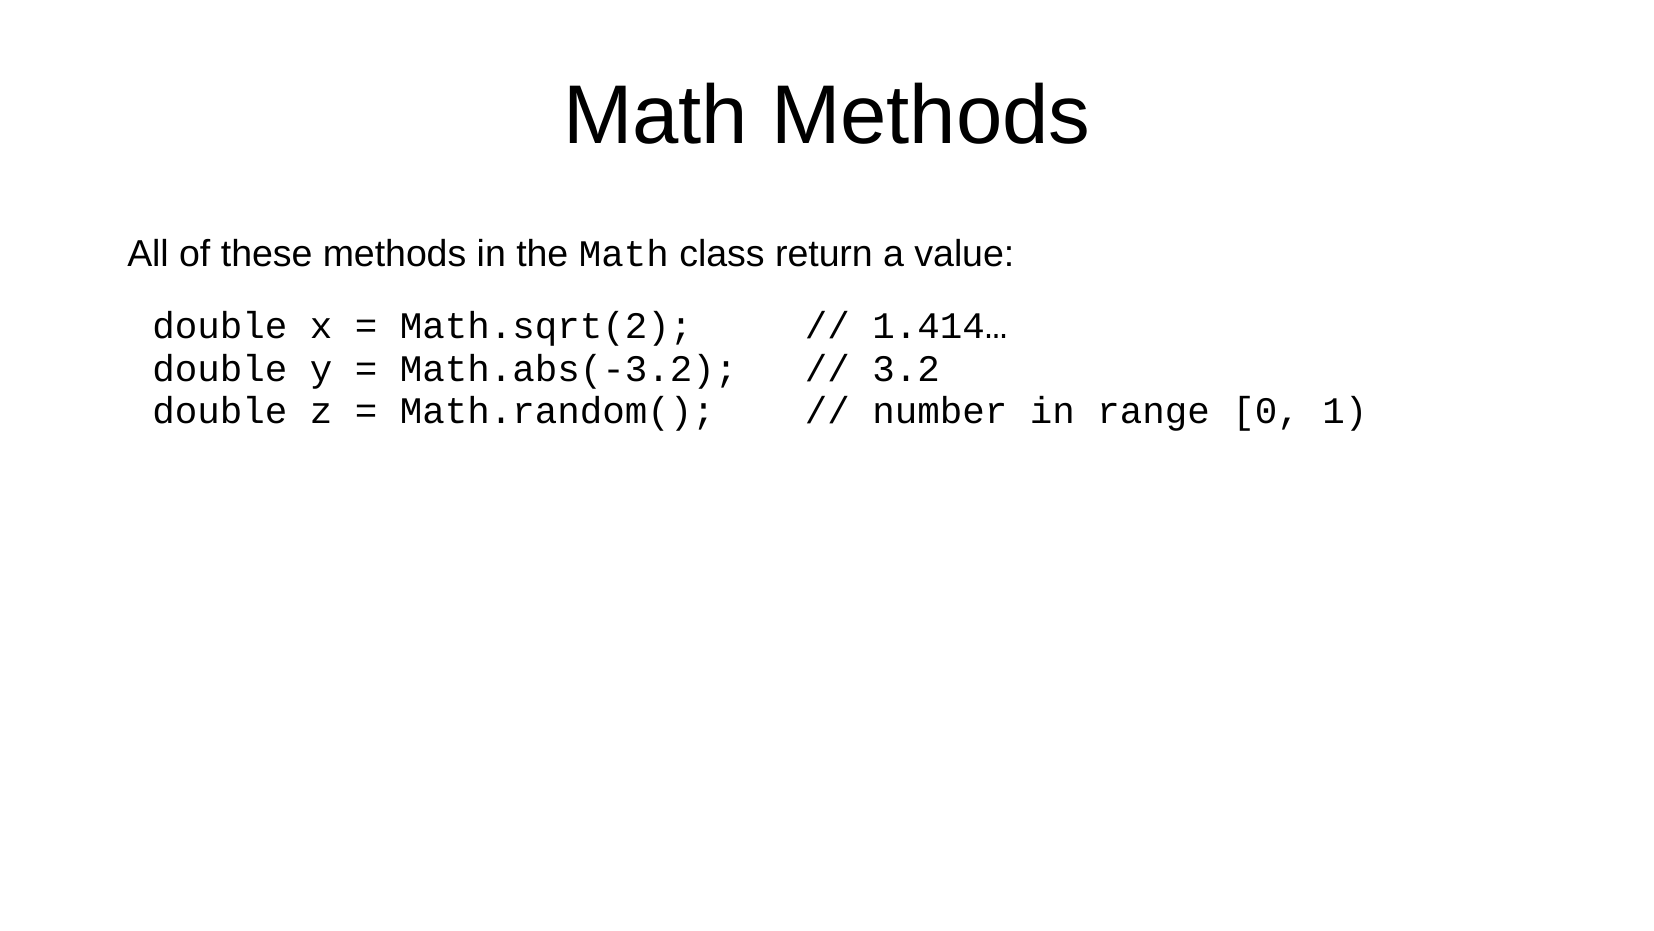

# Math Methods
All of these methods in the Math class return a value:
double x = Math.sqrt(2); // 1.414…
double y = Math.abs(-3.2); // 3.2
double z = Math.random(); // number in range [0, 1)